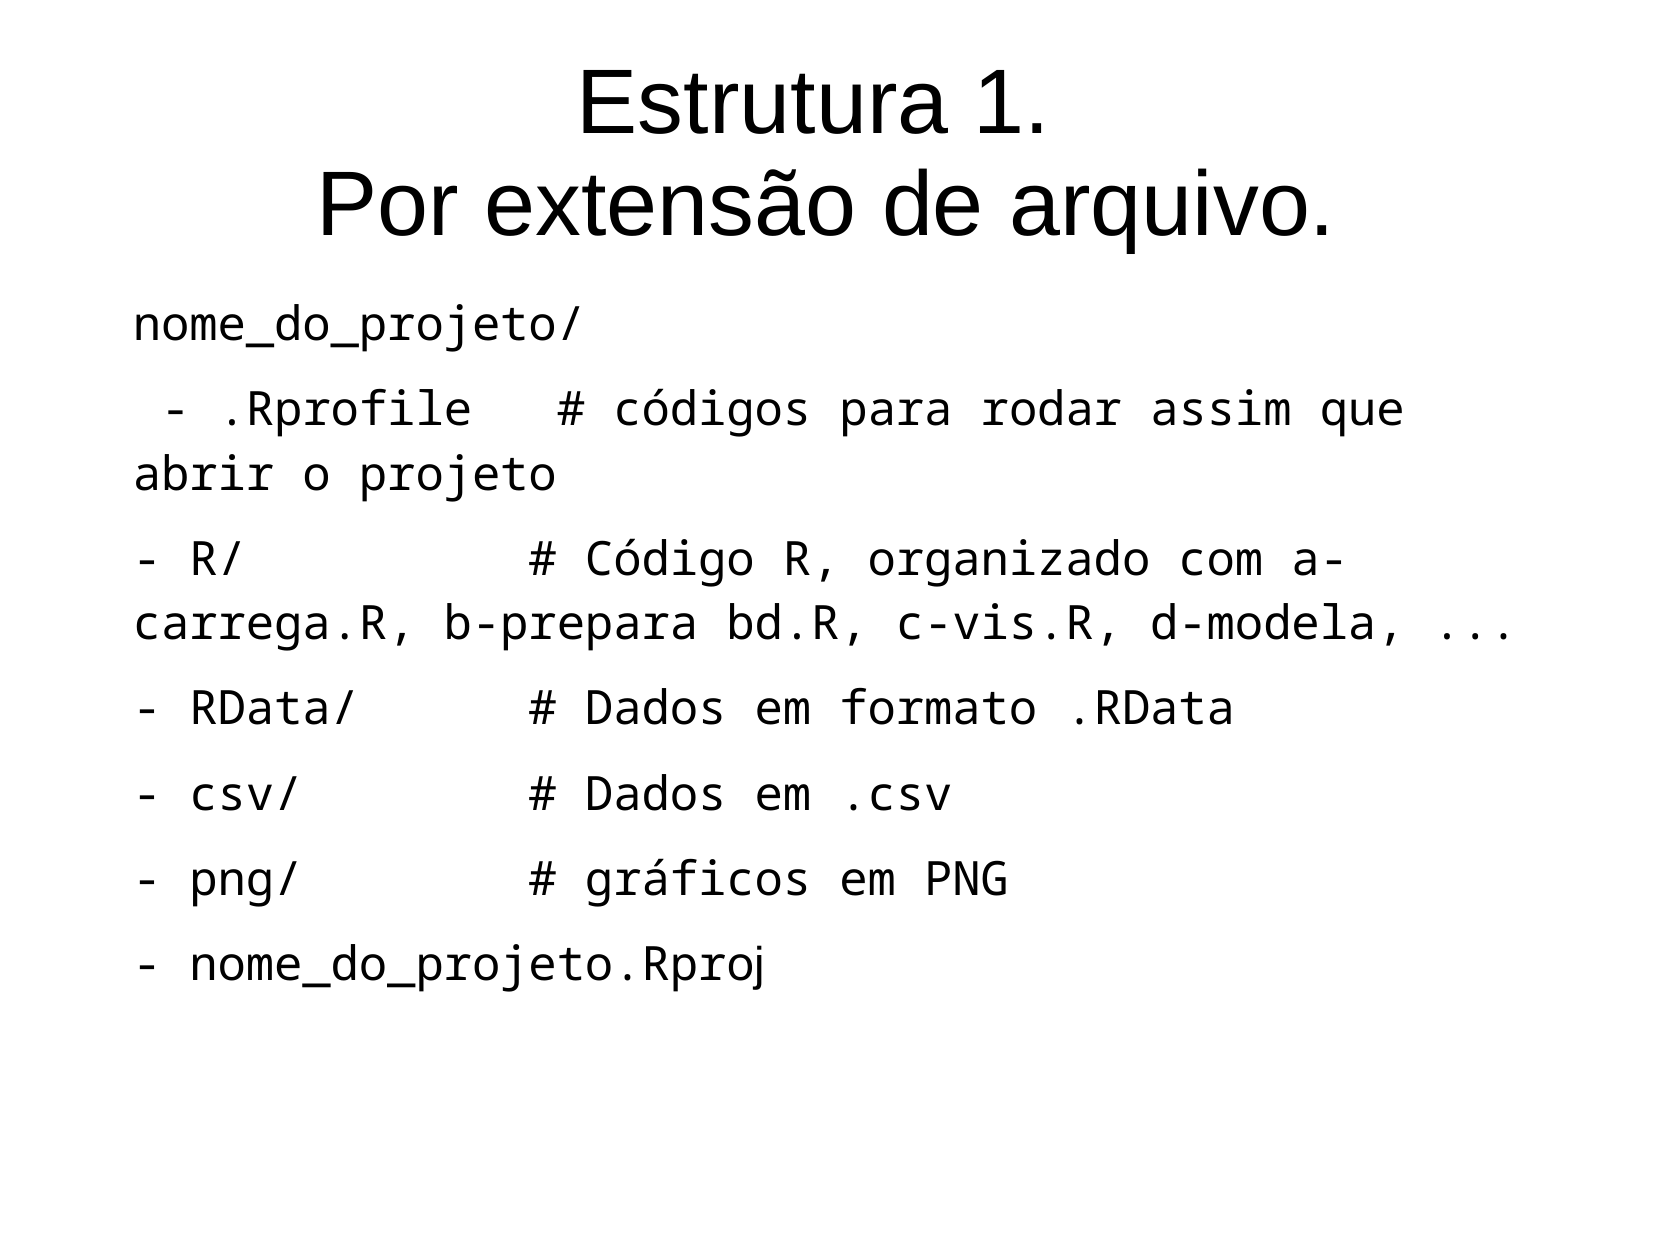

# Estrutura 1. Por extensão de arquivo.
nome_do_projeto/
 - .Rprofile # códigos para rodar assim que abrir o projeto
- R/ # Código R, organizado com a-carrega.R, b-prepara bd.R, c-vis.R, d-modela, ...
- RData/ # Dados em formato .RData
- csv/ # Dados em .csv
- png/ # gráficos em PNG
- nome_do_projeto.Rproj